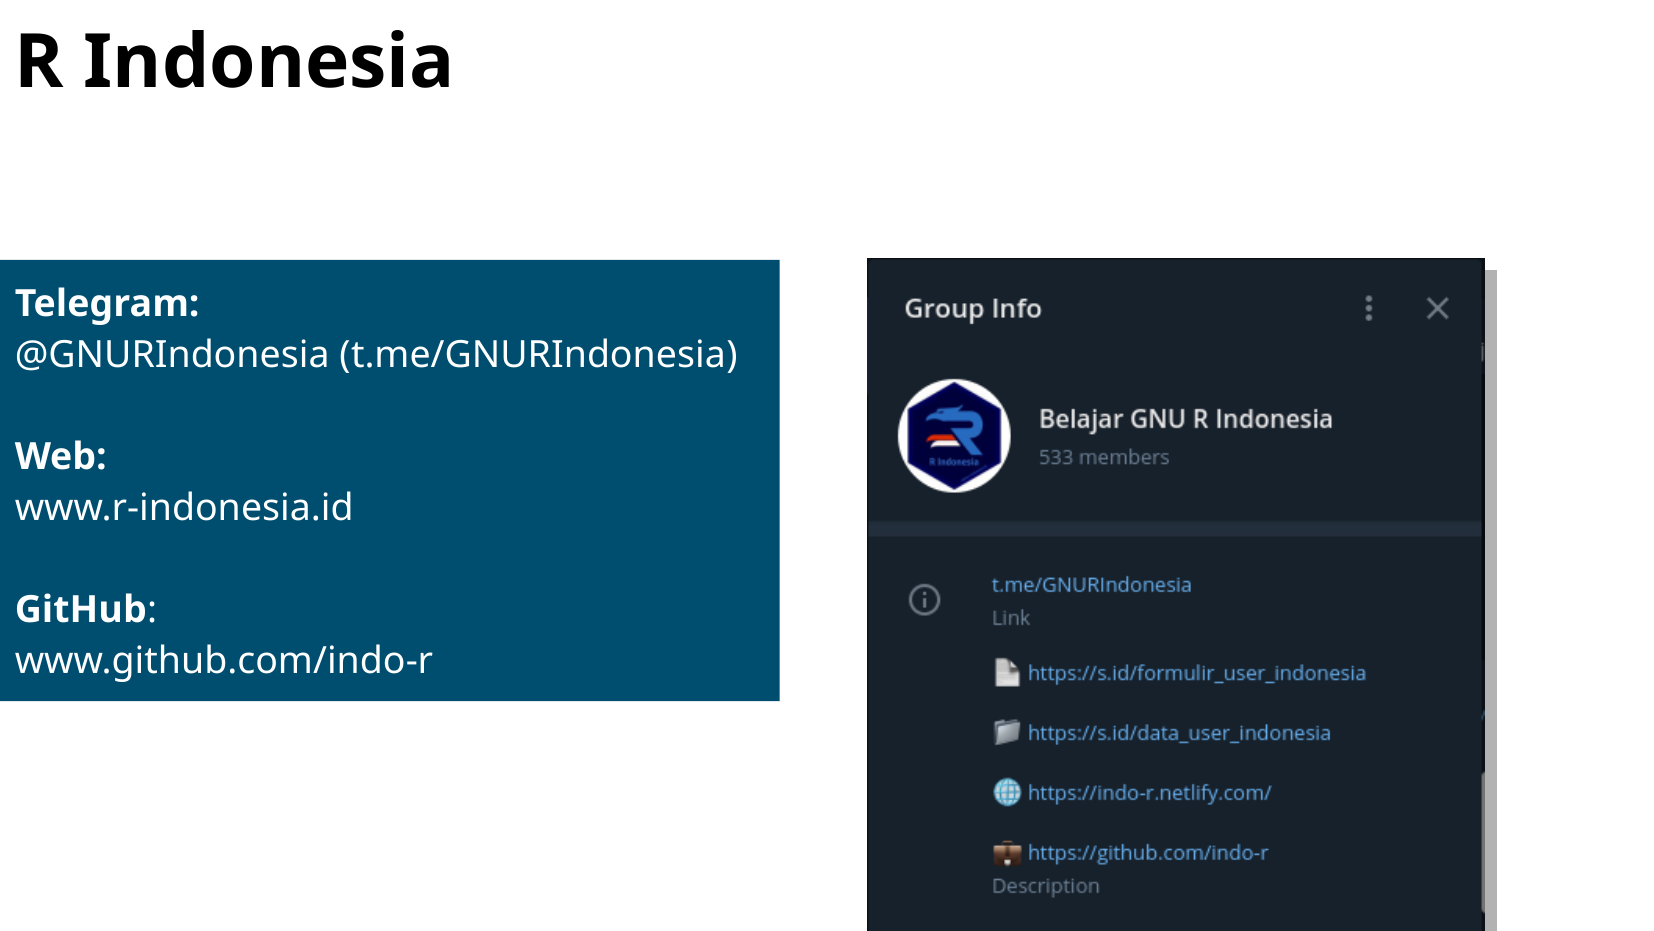

R Indonesia
Telegram:
@GNURIndonesia (t.me/GNURIndonesia)
Web:
www.r-indonesia.id
GitHub:
www.github.com/indo-r